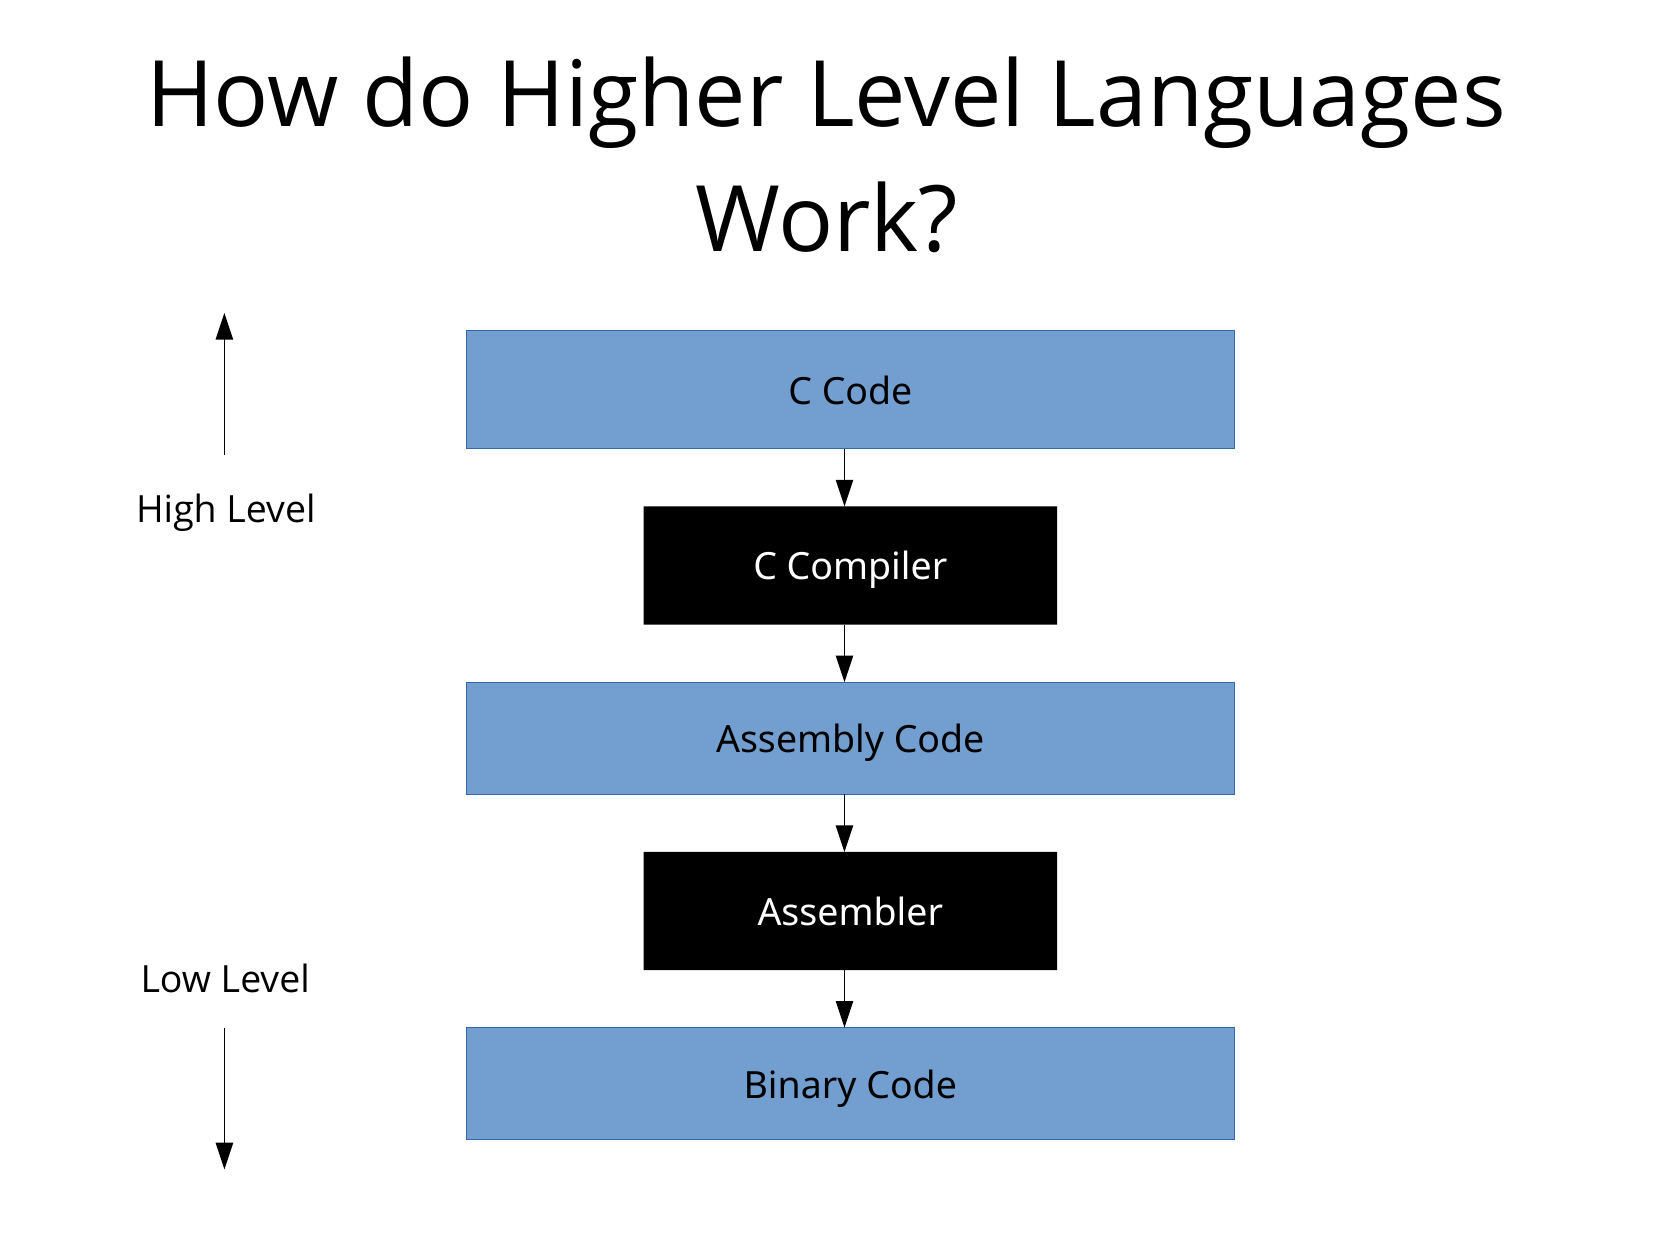

# How do Higher Level Languages Work?
C Code
High Level
C Compiler
Assembly Code
Assembler
Low Level
Binary Code